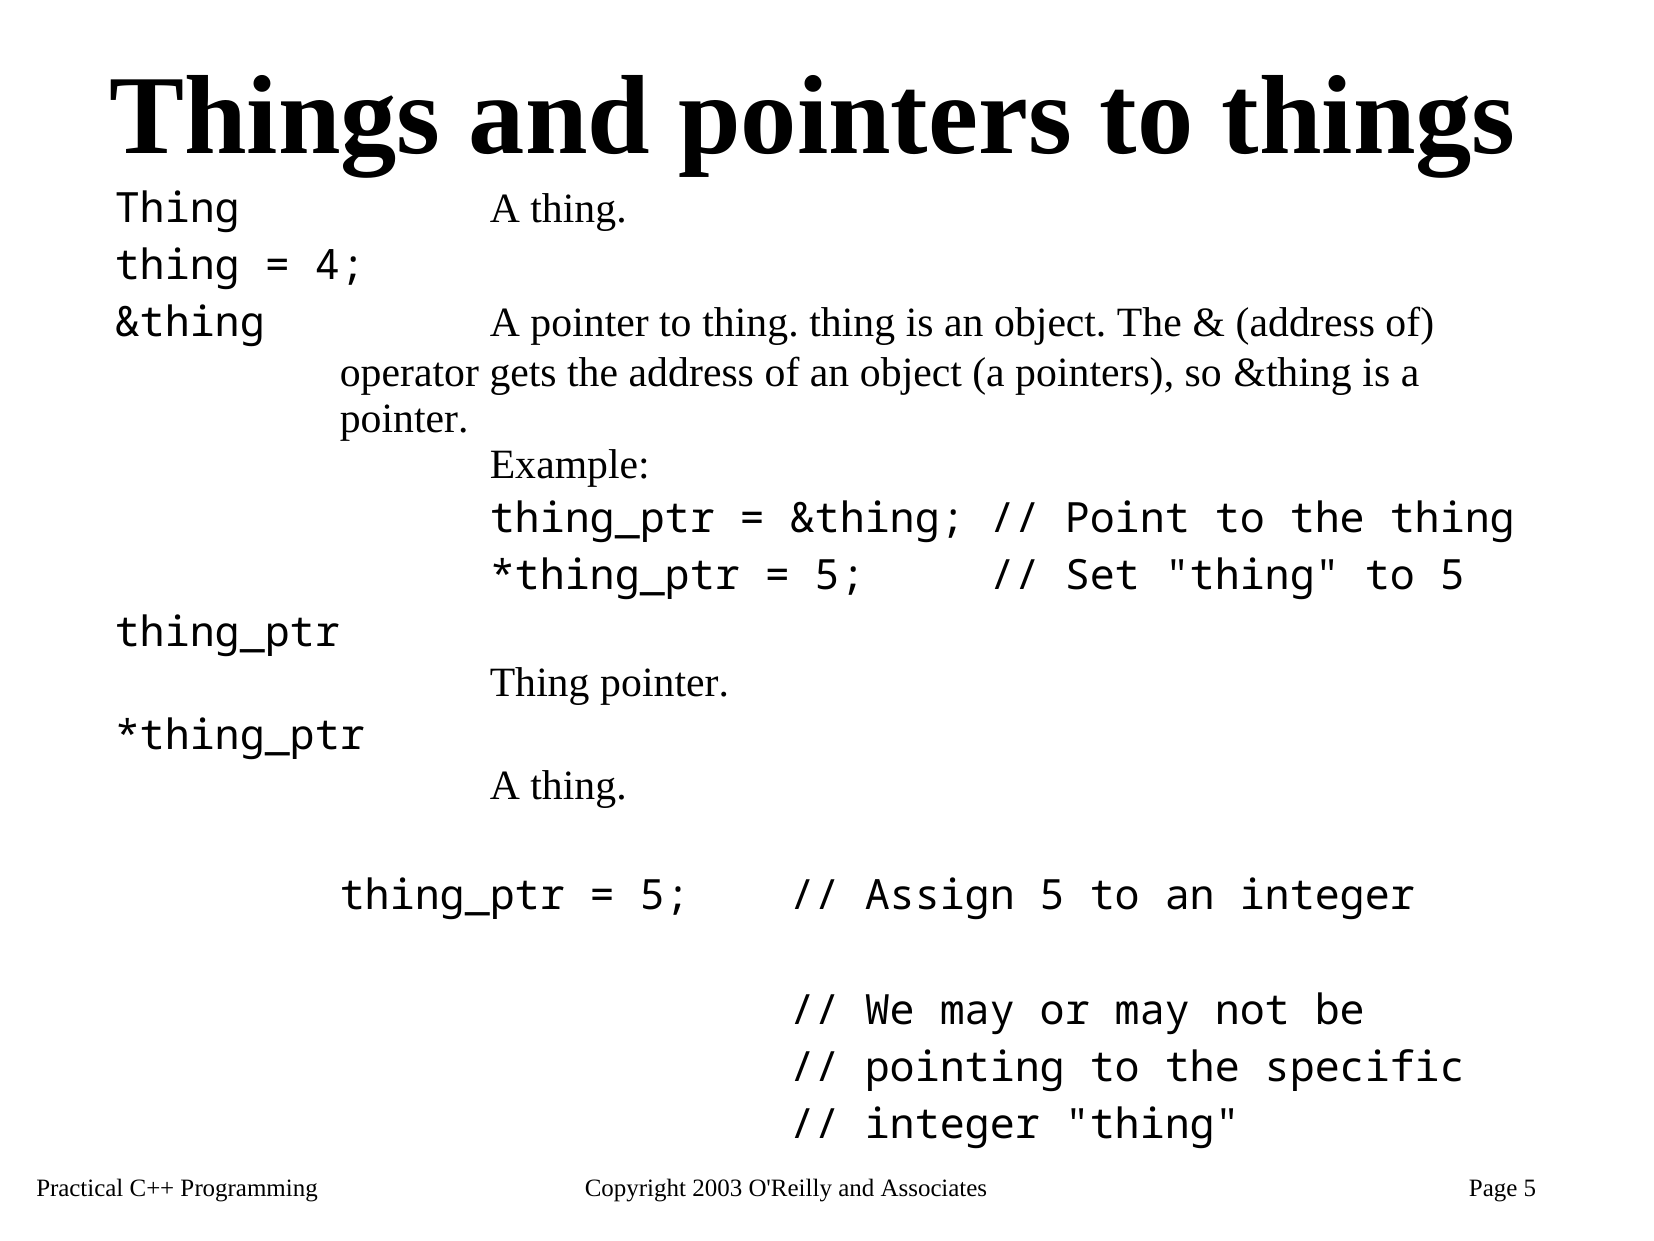

# Things and pointers to things
Thing 	A thing.
thing = 4;
&thing 	A pointer to thing. thing is an object. The & (address of) operator gets the address of an object (a pointers), so &thing is a pointer.
	Example:
	thing_ptr = &thing; // Point to the thing
	*thing_ptr = 5;     // Set "thing" to 5
thing_ptr
	Thing pointer.
*thing_ptr
	A thing.
	thing_ptr = 5;    // Assign 5 to an integer
	                  // We may or may not be
                    // pointing to the specific
 // integer "thing"